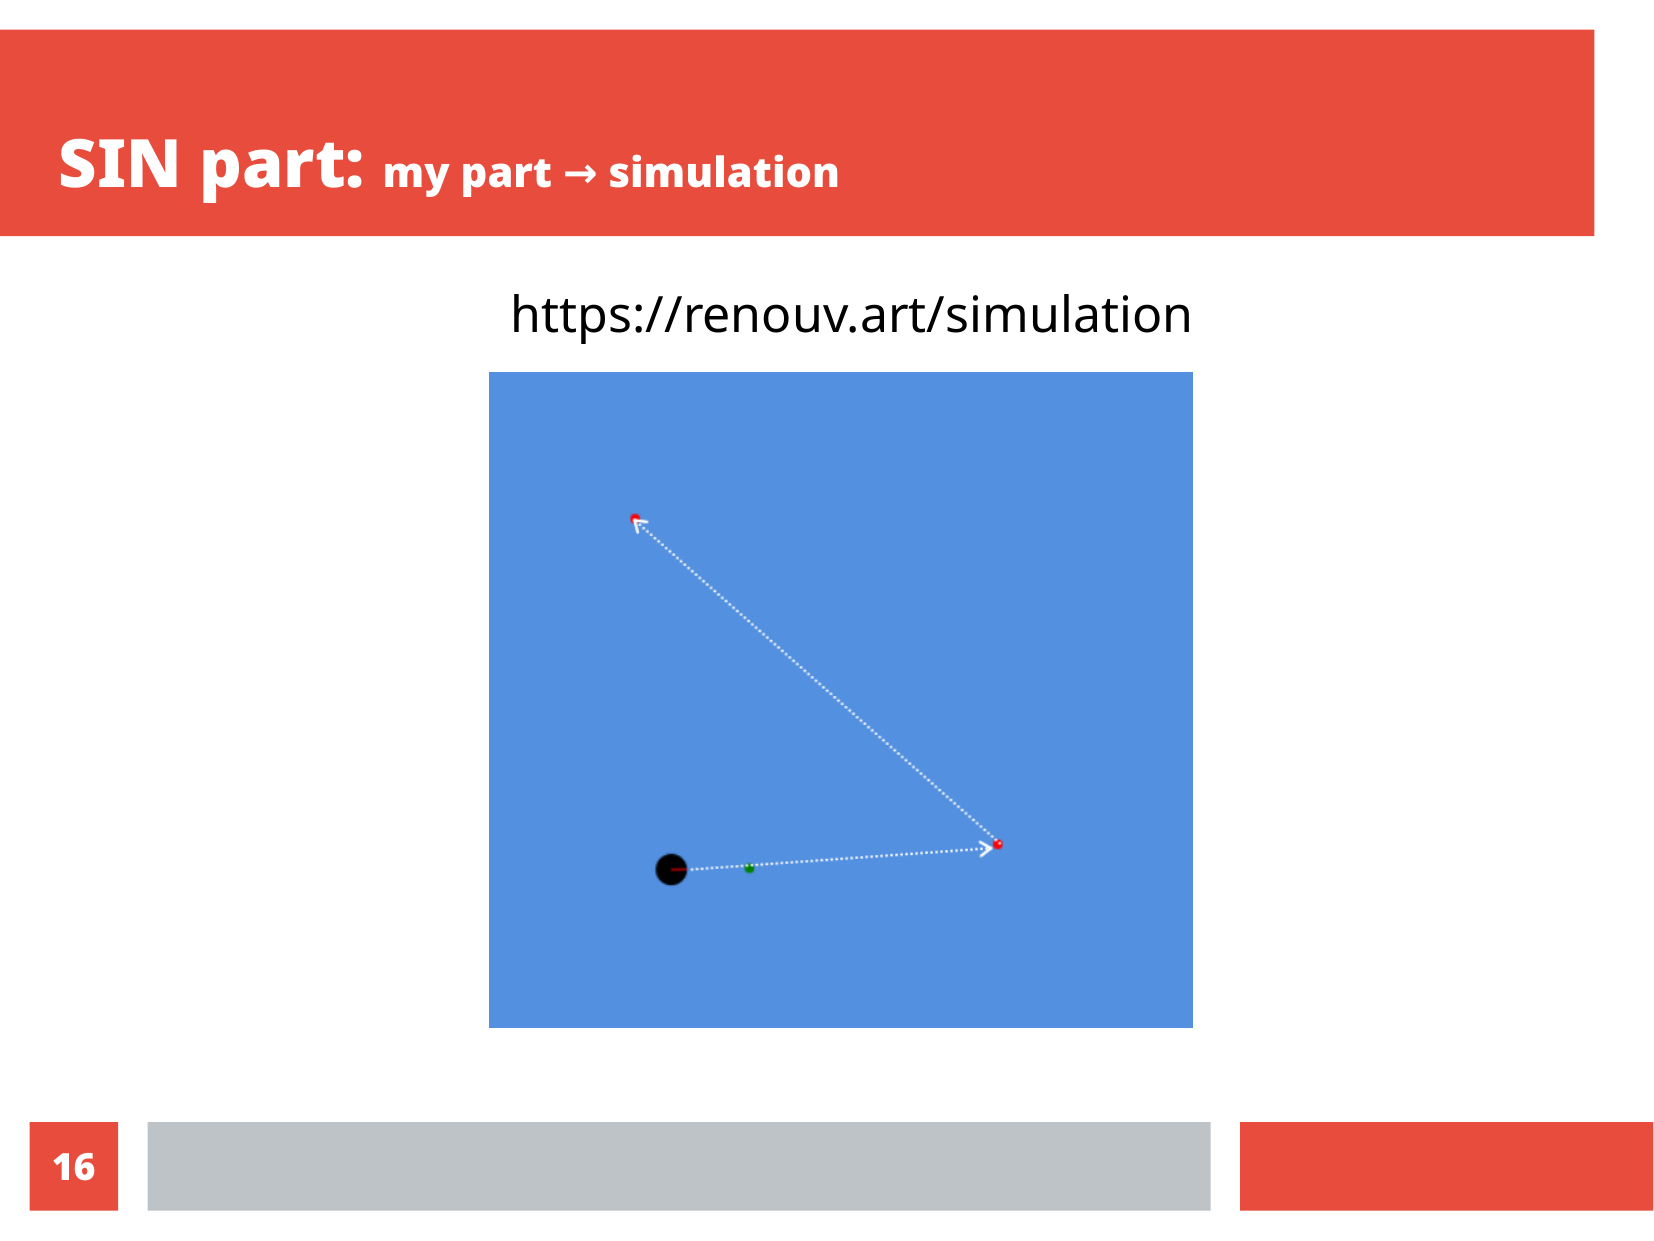

# SIN part: my part → simulation
https://renouv.art/simulation
16